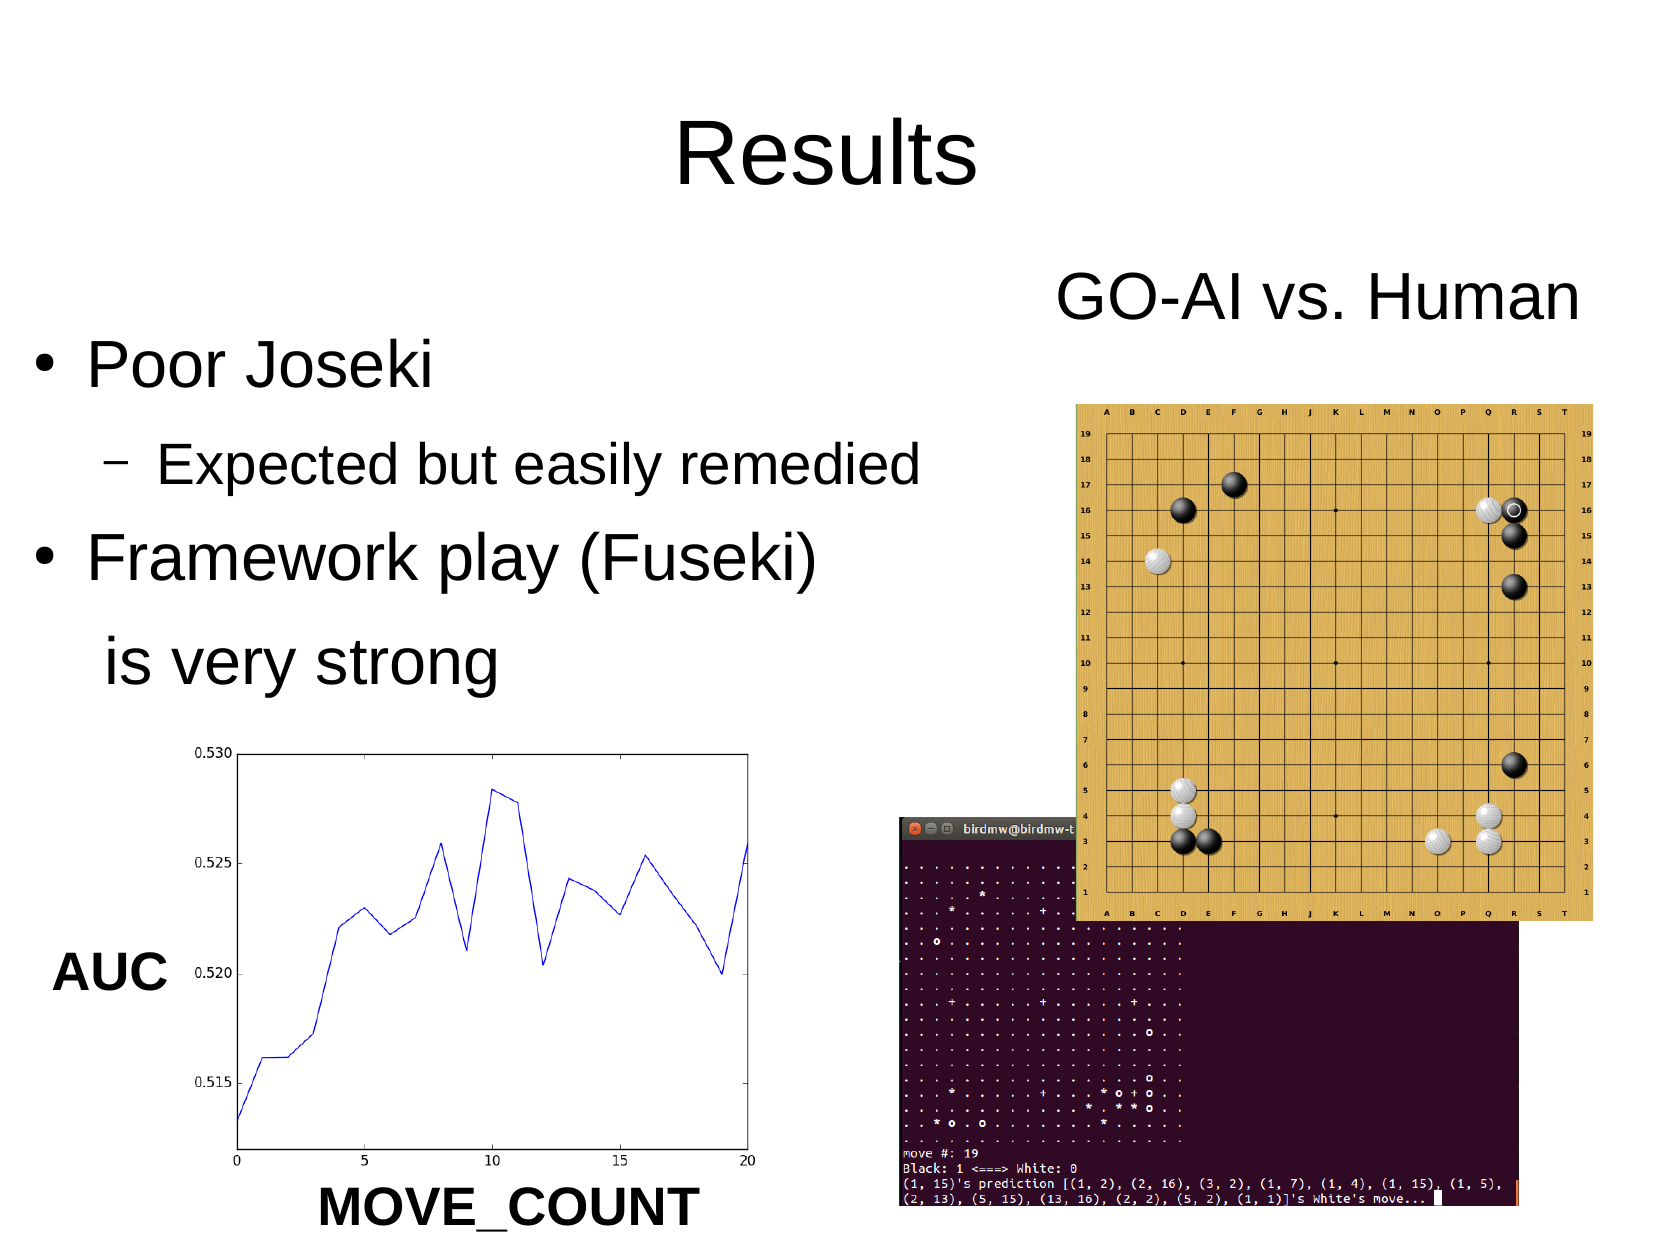

# Results
GO-AI vs. Human
Poor Joseki
Expected but easily remedied
Framework play (Fuseki)
 is very strong
AUC
MOVE_COUNT